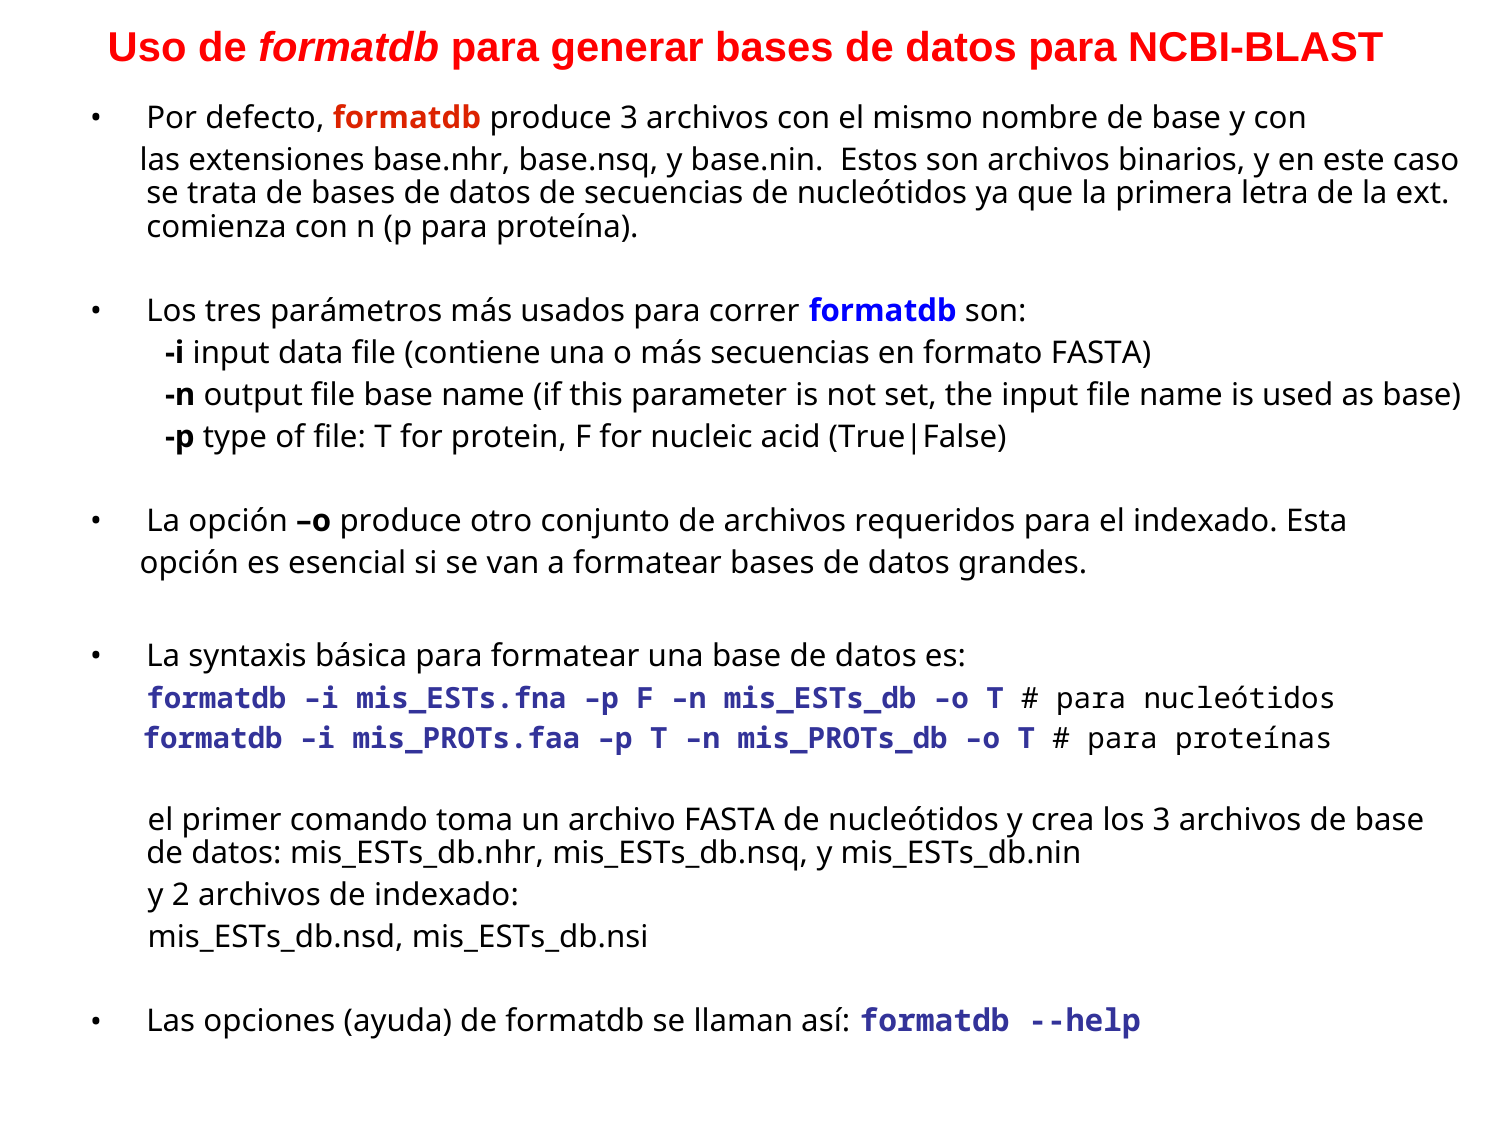

Uso de formatdb para generar bases de datos para NCBI-BLAST
# Por defecto, formatdb produce 3 archivos con el mismo nombre de base y con
 las extensiones base.nhr, base.nsq, y base.nin. Estos son archivos binarios, y en este caso se trata de bases de datos de secuencias de nucleótidos ya que la primera letra de la ext. comienza con n (p para proteína).
Los tres parámetros más usados para correr formatdb son:
-i input data file (contiene una o más secuencias en formato FASTA)
-n output file base name (if this parameter is not set, the input file name is used as base)
-p type of file: T for protein, F for nucleic acid (True|False)
La opción –o produce otro conjunto de archivos requeridos para el indexado. Esta
 opción es esencial si se van a formatear bases de datos grandes.
La syntaxis básica para formatear una base de datos es:
 	formatdb –i mis_ESTs.fna –p F –n mis_ESTs_db –o T # para nucleótidos
 formatdb –i mis_PROTs.faa –p T –n mis_PROTs_db –o T # para proteínas
 el primer comando toma un archivo FASTA de nucleótidos y crea los 3 archivos de base de datos: mis_ESTs_db.nhr, mis_ESTs_db.nsq, y mis_ESTs_db.nin
 y 2 archivos de indexado:
 mis_ESTs_db.nsd, mis_ESTs_db.nsi
Las opciones (ayuda) de formatdb se llaman así: formatdb --help